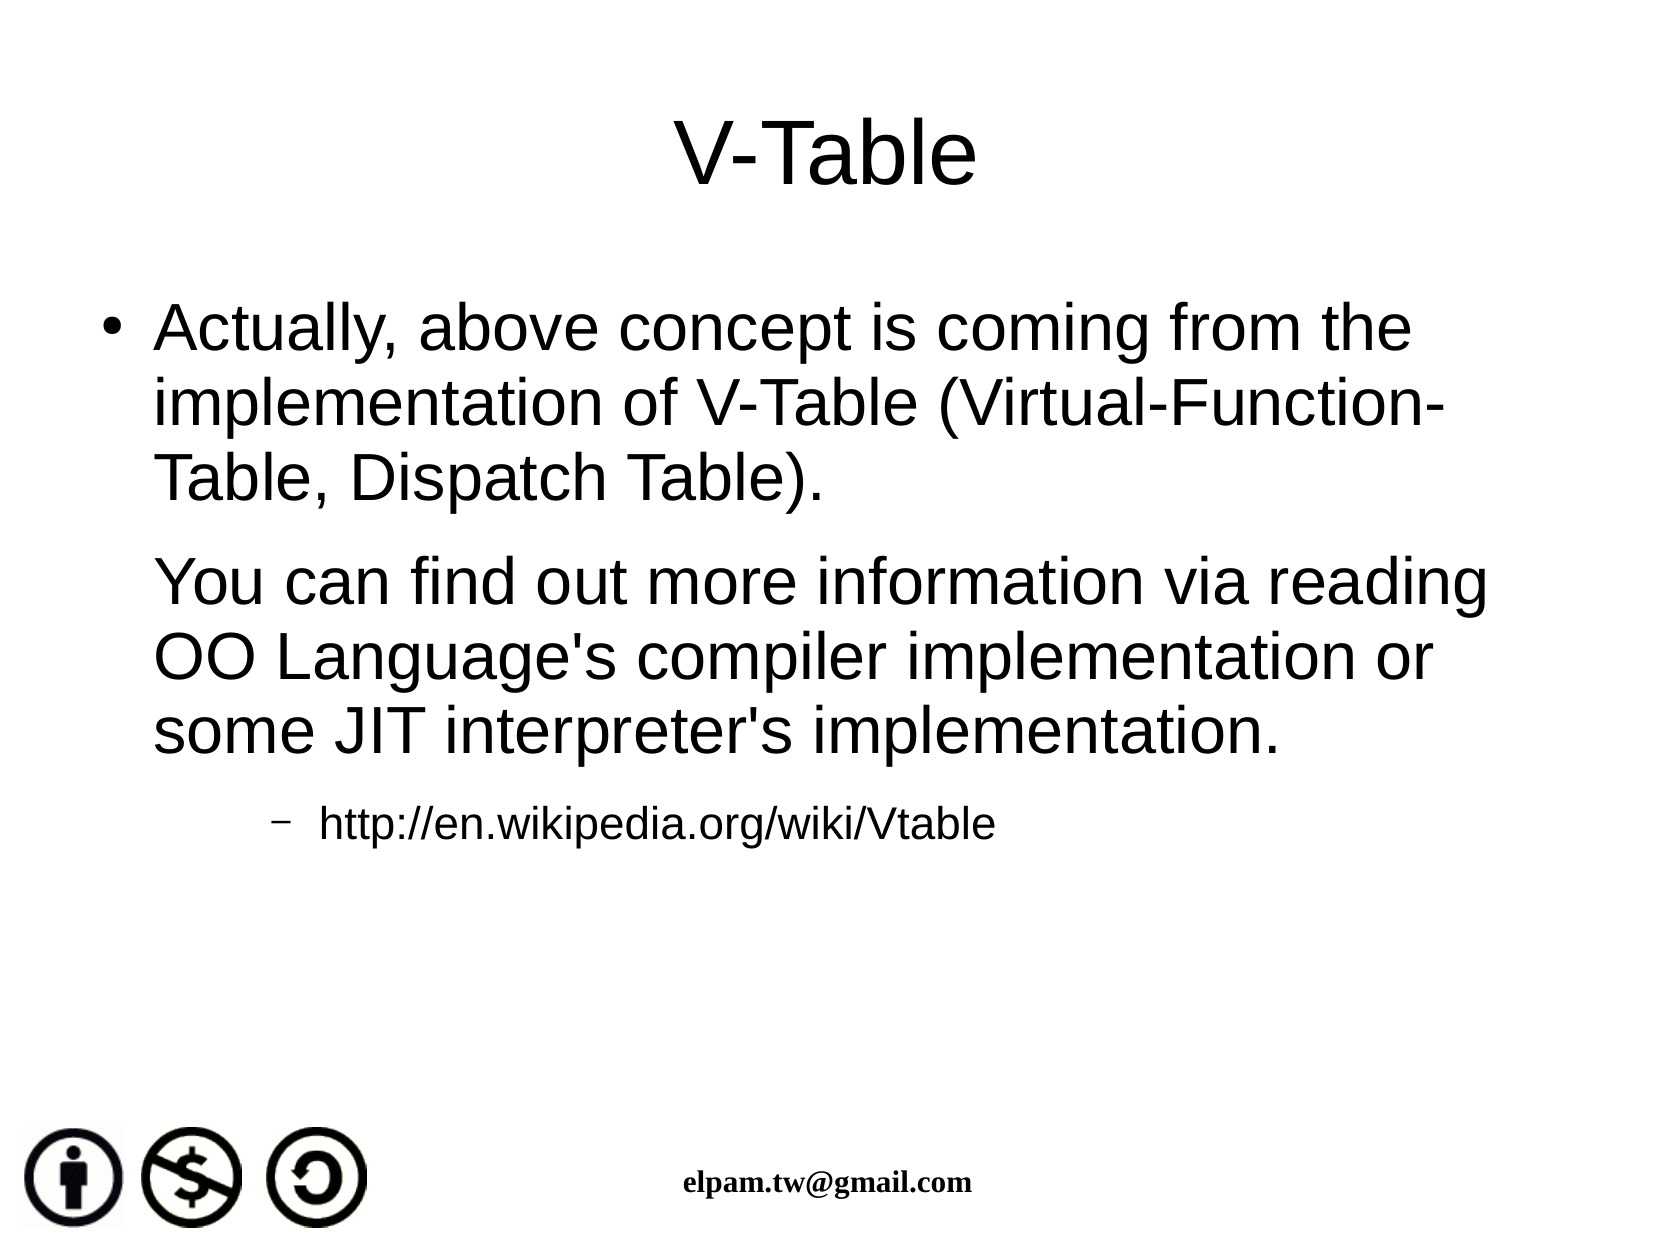

# V-Table
Actually, above concept is coming from the implementation of V-Table (Virtual-Function-Table, Dispatch Table).
You can find out more information via reading OO Language's compiler implementation or some JIT interpreter's implementation.
http://en.wikipedia.org/wiki/Vtable